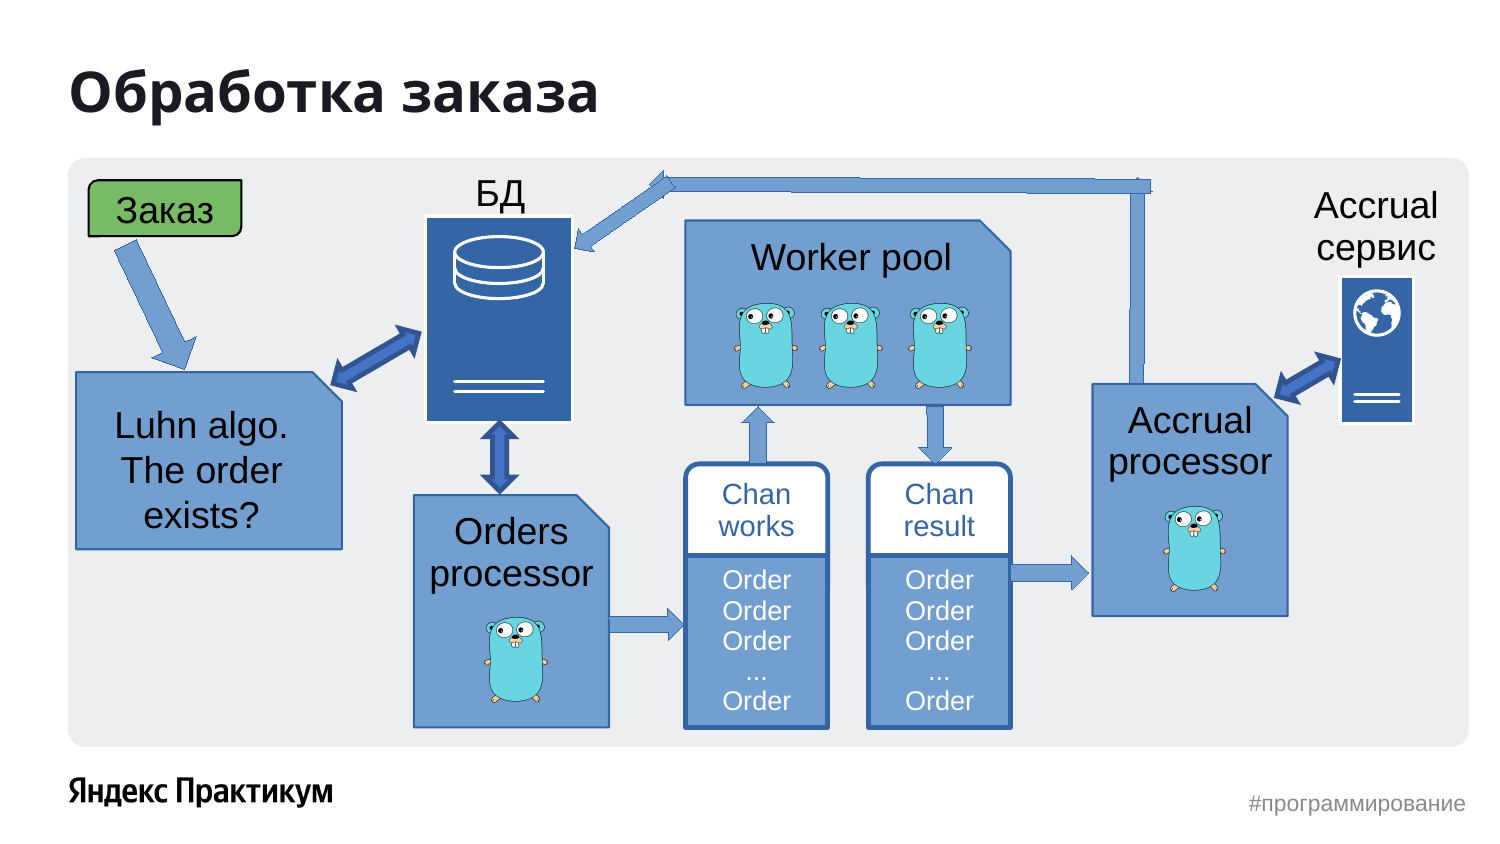

# Обработка заказа
БД
Accrual
сервис
Заказ
Worker pool
Luhn algo.
The order exists?
Accrual
processor
Chan works
Chan result
Orders
processor
Order
Order
Order
...
Order
Order
Order
Order
...
Order